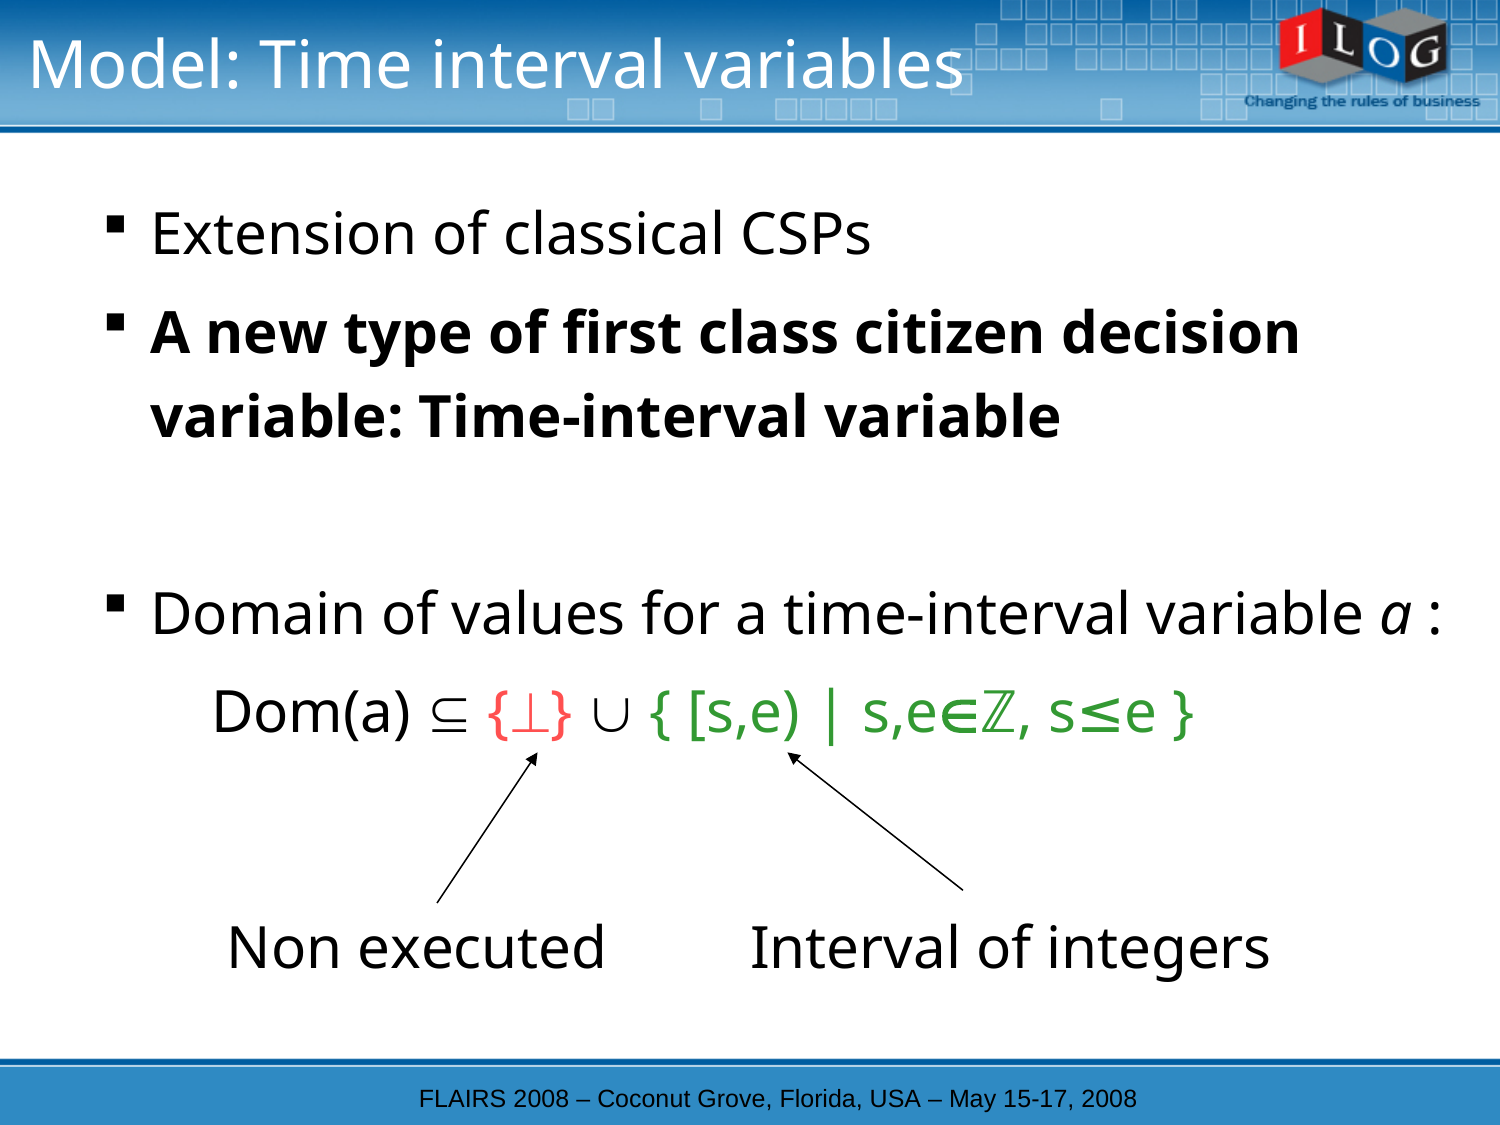

# Model: Time interval variables
Extension of classical CSPs
A new type of first class citizen decision variable: Time-interval variable
Domain of values for a time-interval variable a :
	 Dom(a)  {}  { [s,e) | s,eℤ, s≤e }
Non executed
Interval of integers
20
© ILOG, All rights reserved